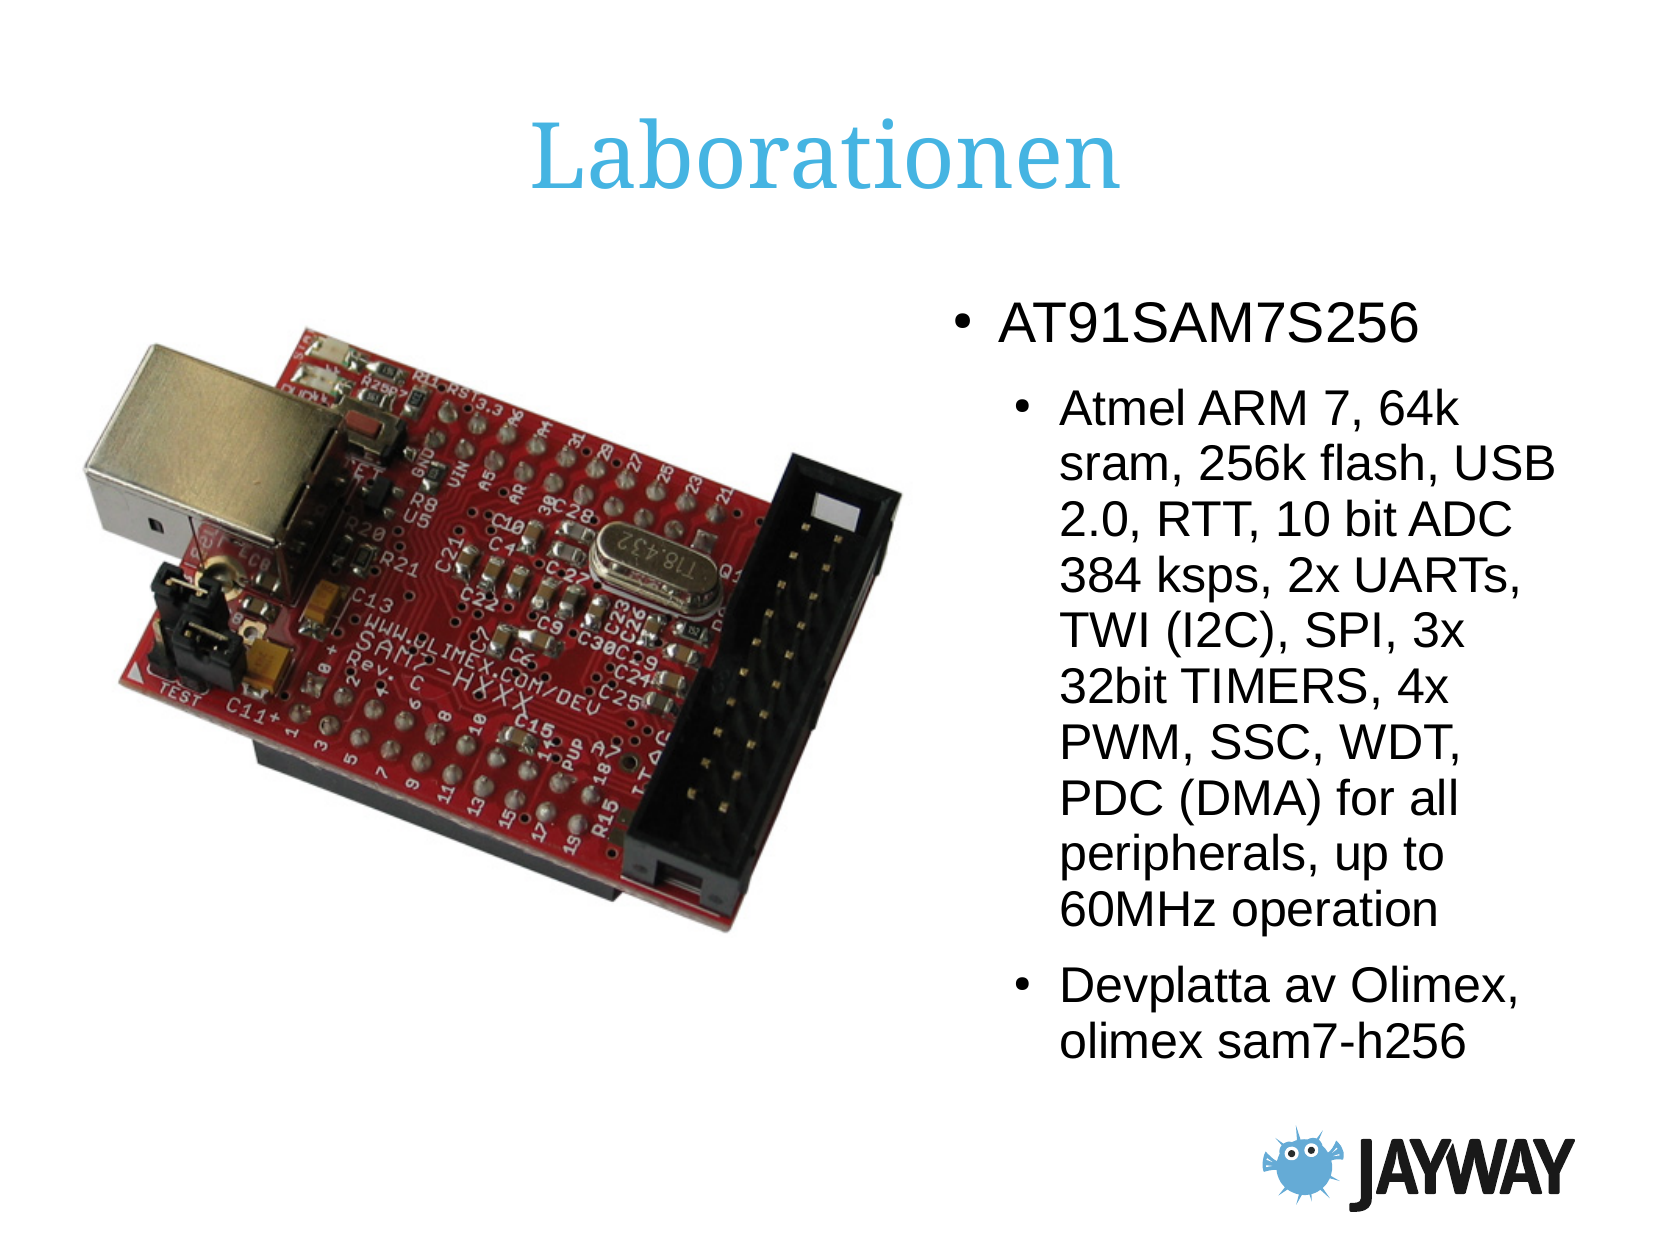

# Laborationen
AT91SAM7S256
Atmel ARM 7, 64k sram, 256k flash, USB 2.0, RTT, 10 bit ADC 384 ksps, 2x UARTs, TWI (I2C), SPI, 3x 32bit TIMERS, 4x PWM, SSC, WDT, PDC (DMA) for all peripherals, up to 60MHz operation
Devplatta av Olimex, olimex sam7-h256